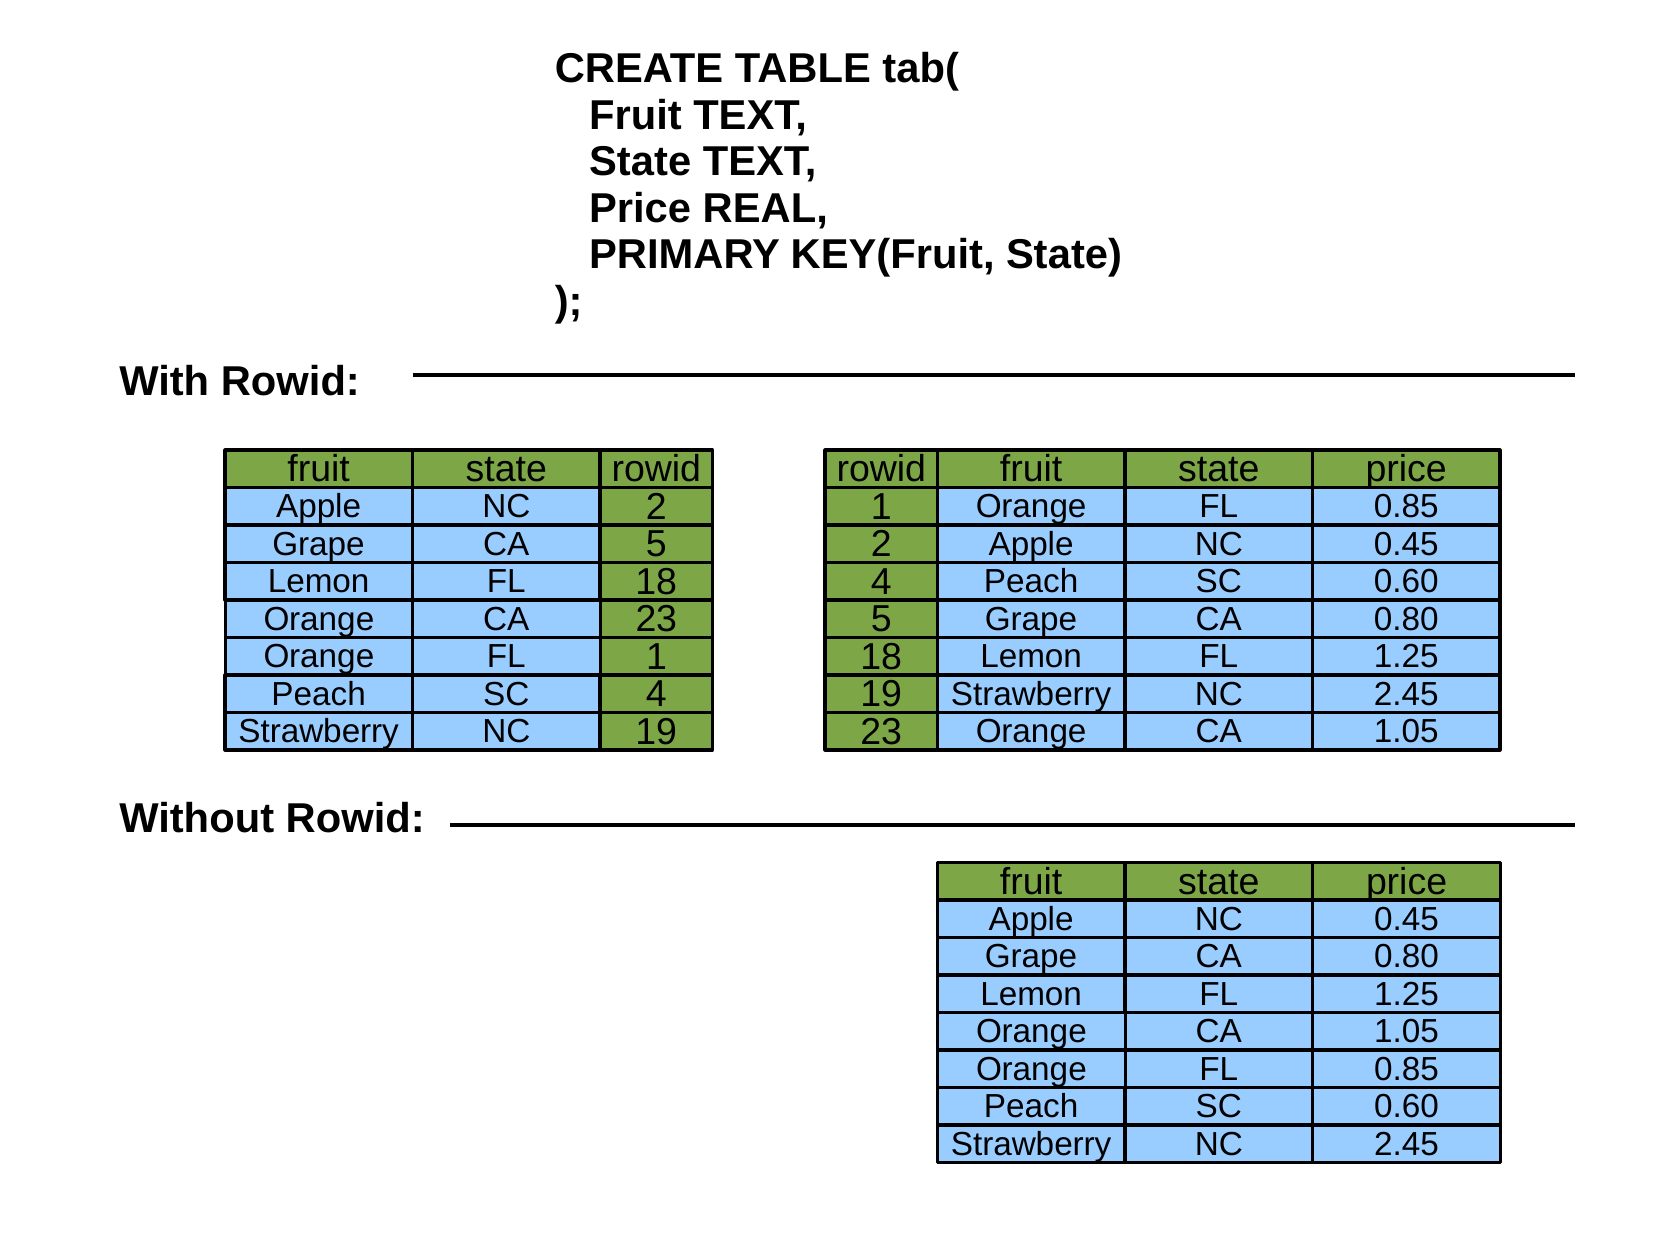

CREATE TABLE tab(
 Fruit TEXT,
 State TEXT,
 Price REAL,
 PRIMARY KEY(Fruit, State)
);
With Rowid:
fruit
state
rowid
rowid
fruit
state
price
Apple
NC
2
1
Orange
FL
0.85
Grape
CA
5
2
Apple
NC
0.45
Lemon
FL
18
4
Peach
SC
0.60
Orange
CA
23
5
Grape
CA
0.80
Orange
FL
1
18
Lemon
FL
1.25
Peach
SC
4
19
Strawberry
NC
2.45
Strawberry
NC
19
23
Orange
CA
1.05
Without Rowid:
fruit
state
price
Apple
NC
0.45
Grape
CA
0.80
Lemon
FL
1.25
Orange
CA
1.05
Orange
FL
0.85
Peach
SC
0.60
Strawberry
NC
2.45